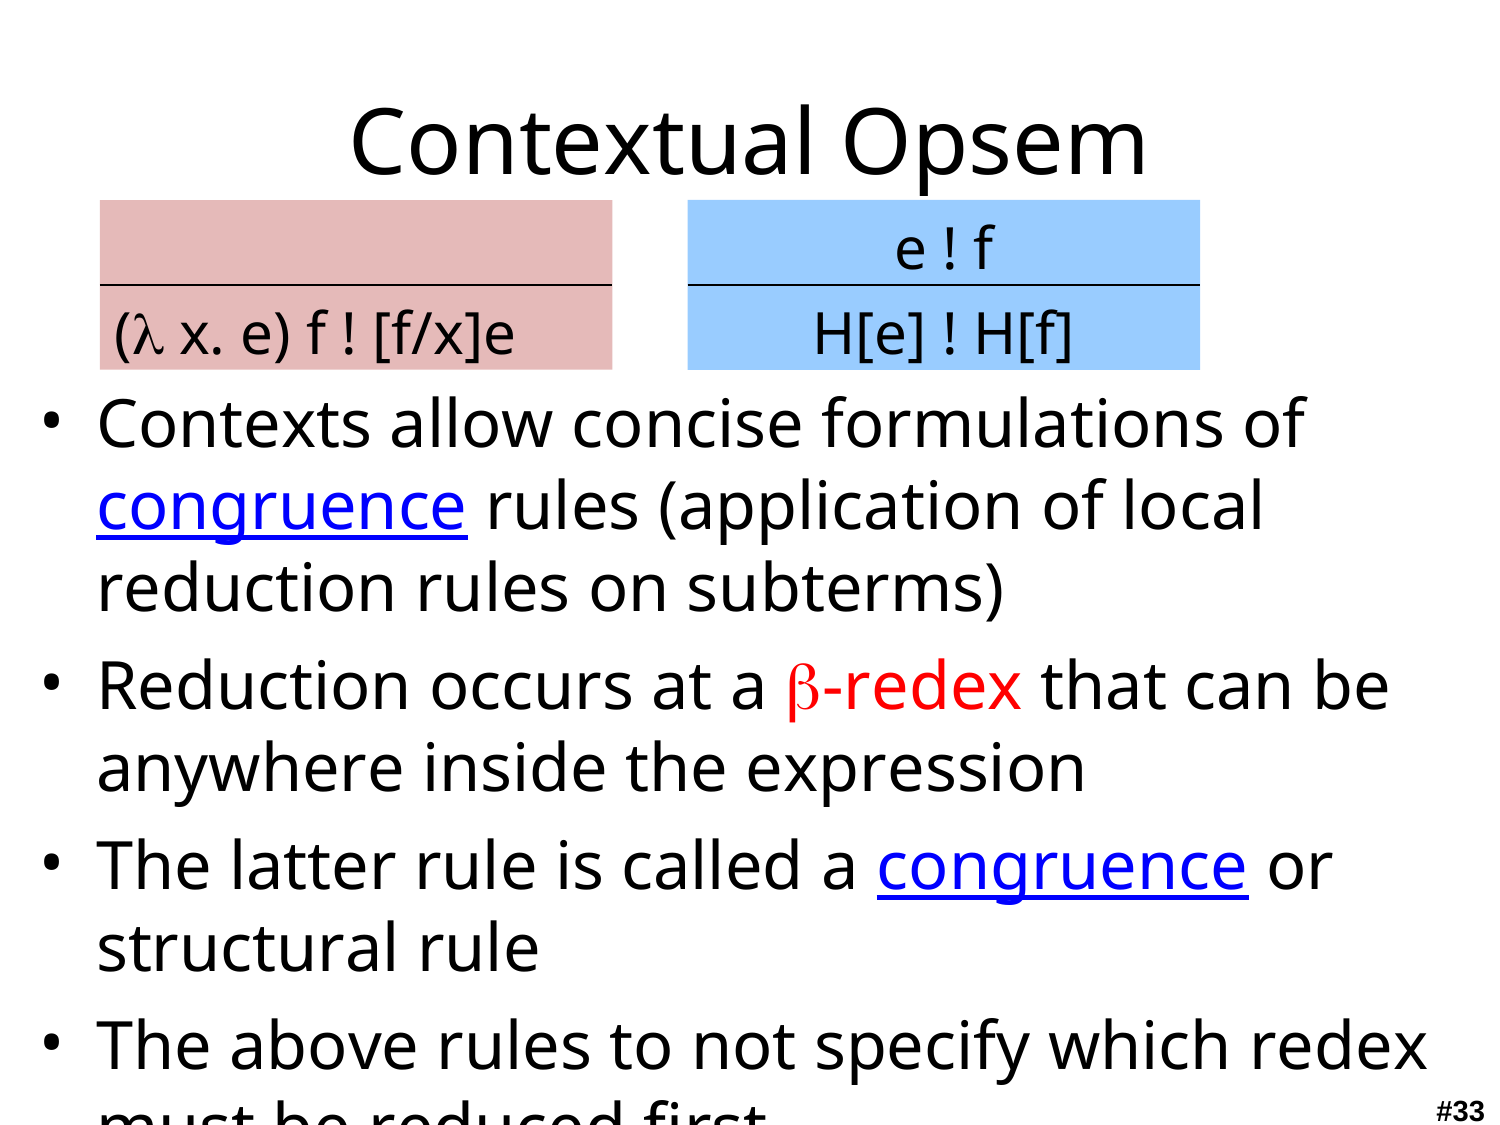

# Contextual Opsem
( x. e) f ! [f/x]e
e ! f
H[e] ! H[f]
Contexts allow concise formulations of congruence rules (application of local reduction rules on subterms)
Reduction occurs at a -redex that can be anywhere inside the expression
The latter rule is called a congruence or structural rule
The above rules to not specify which redex must be reduced first
33